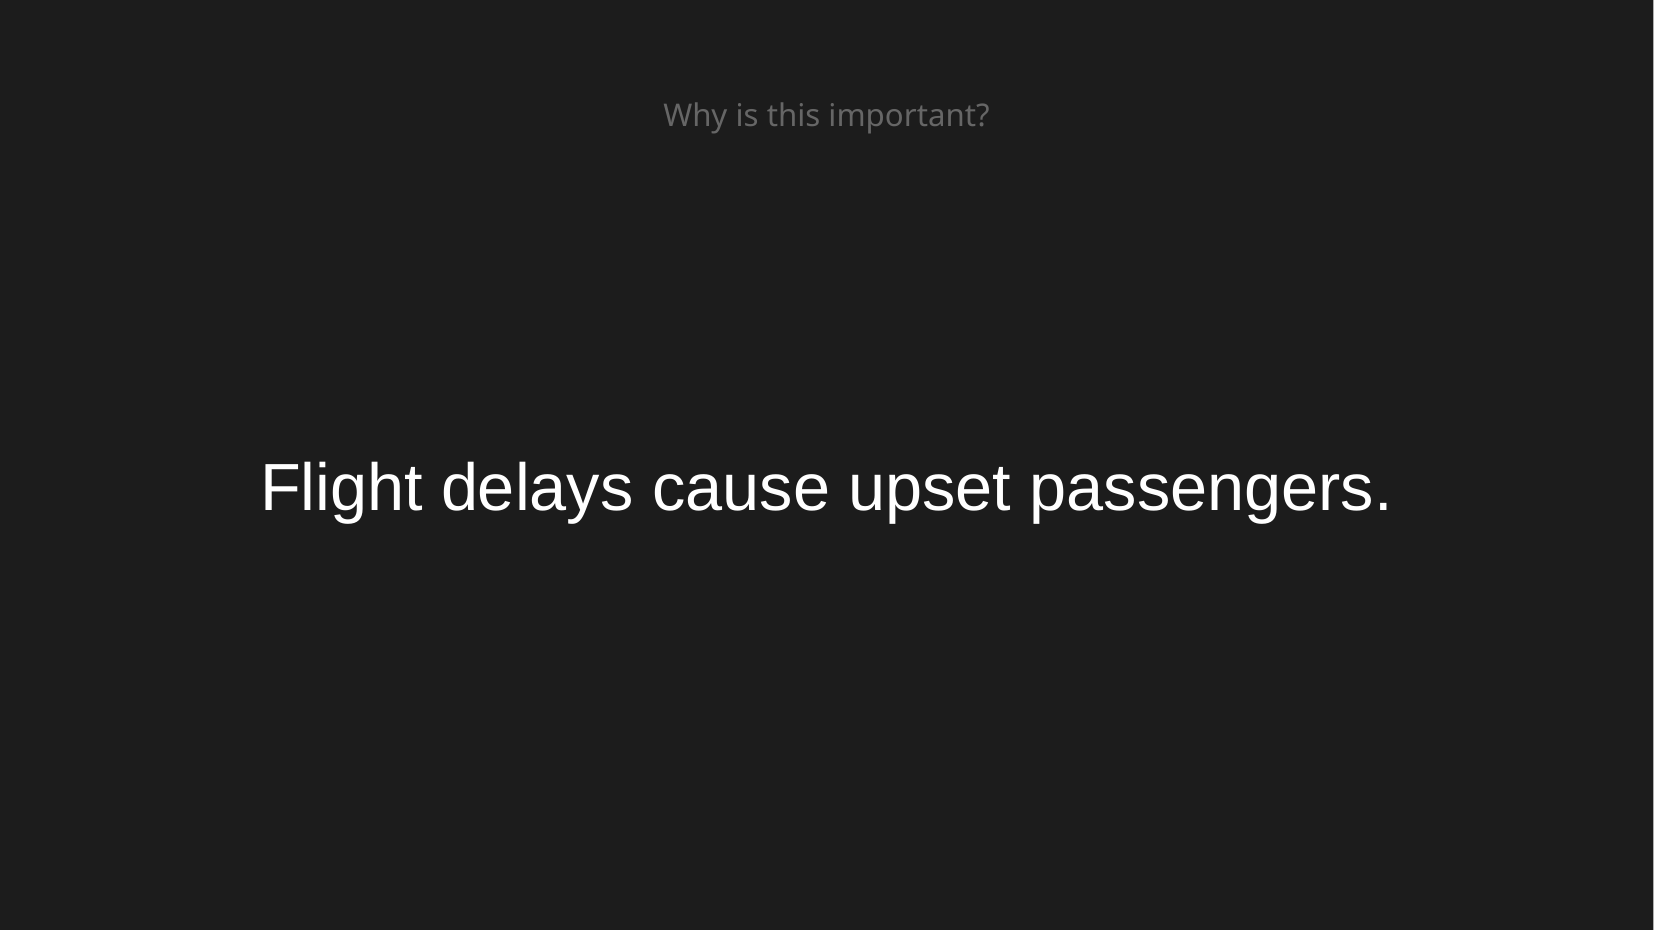

Why is this important?
# Flight delays cause upset passengers.